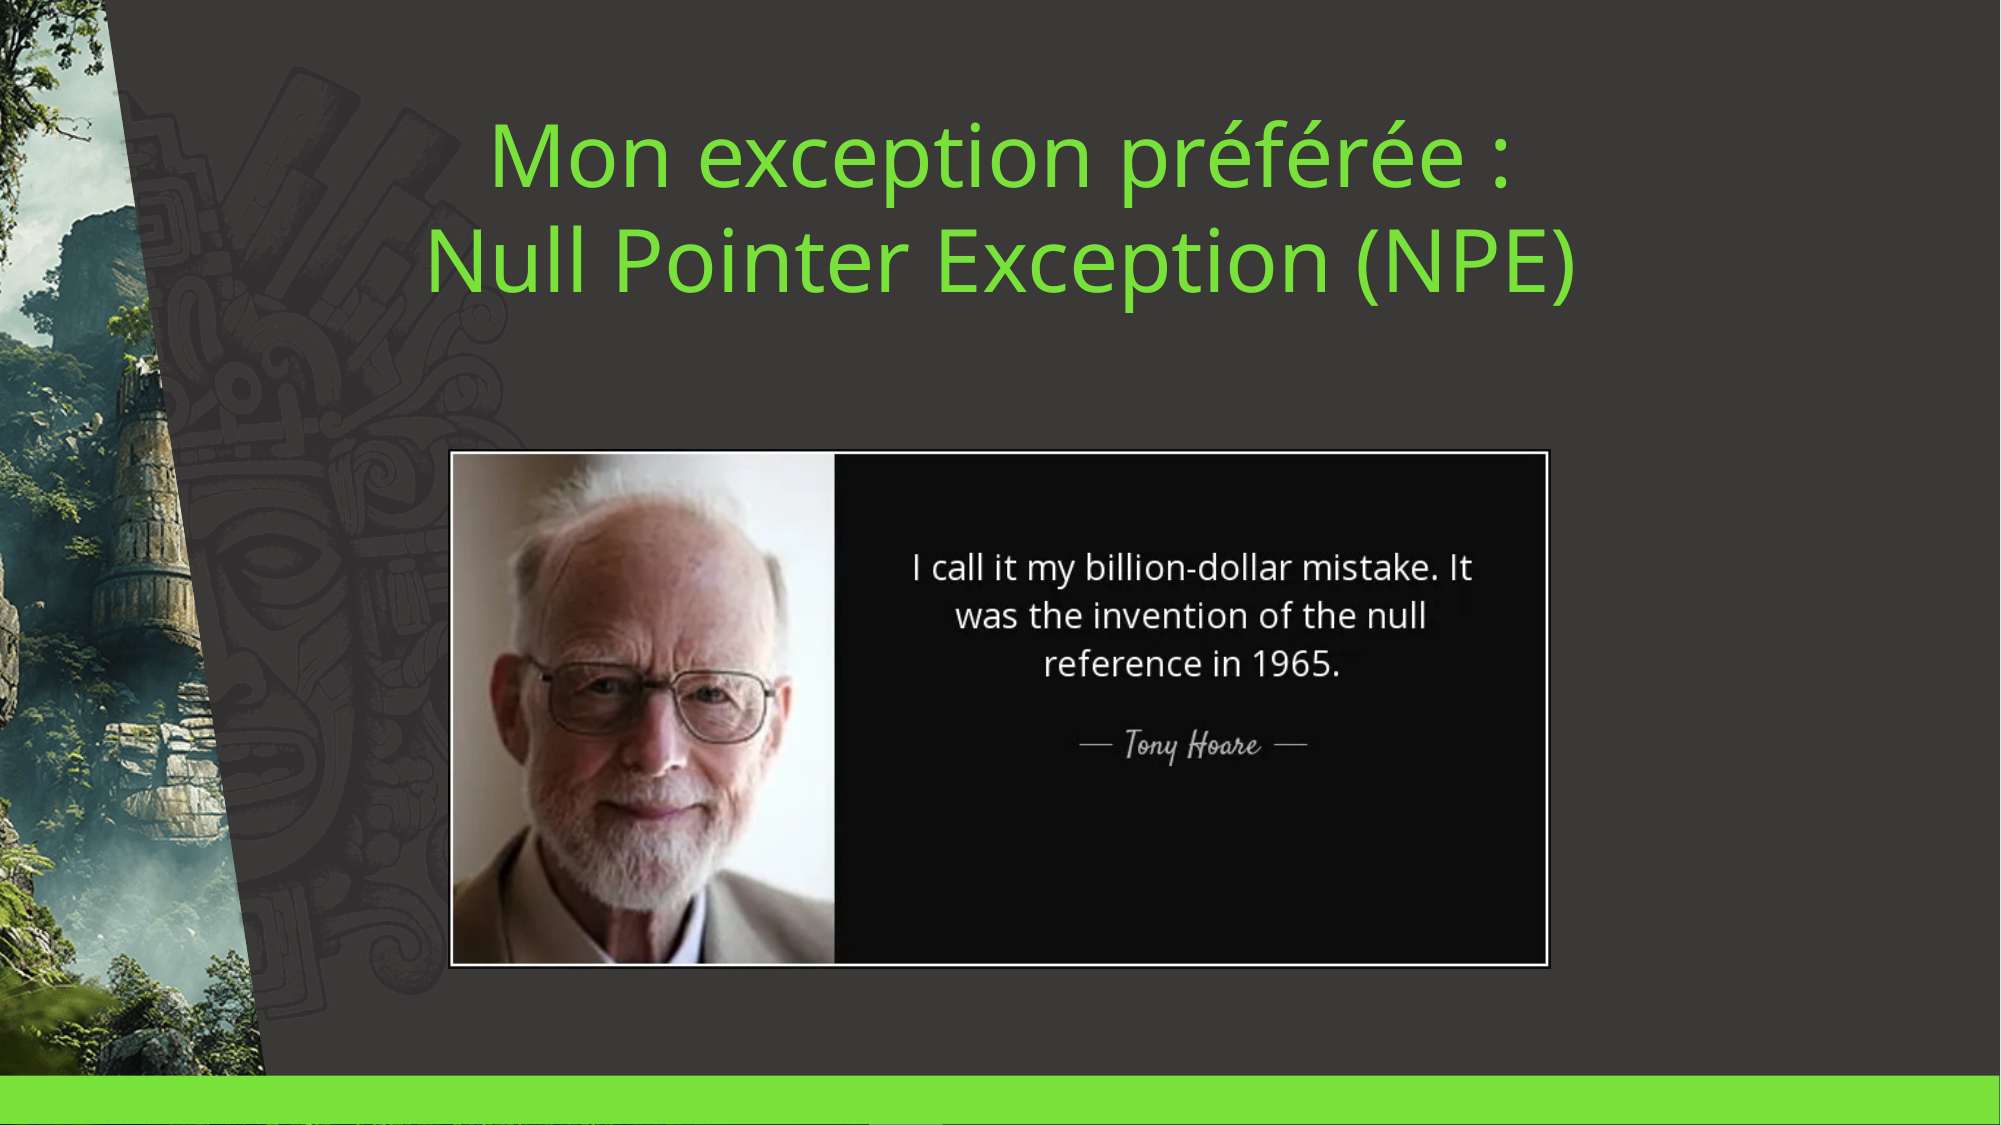

Mon exception préférée :
Null Pointer Exception (NPE)